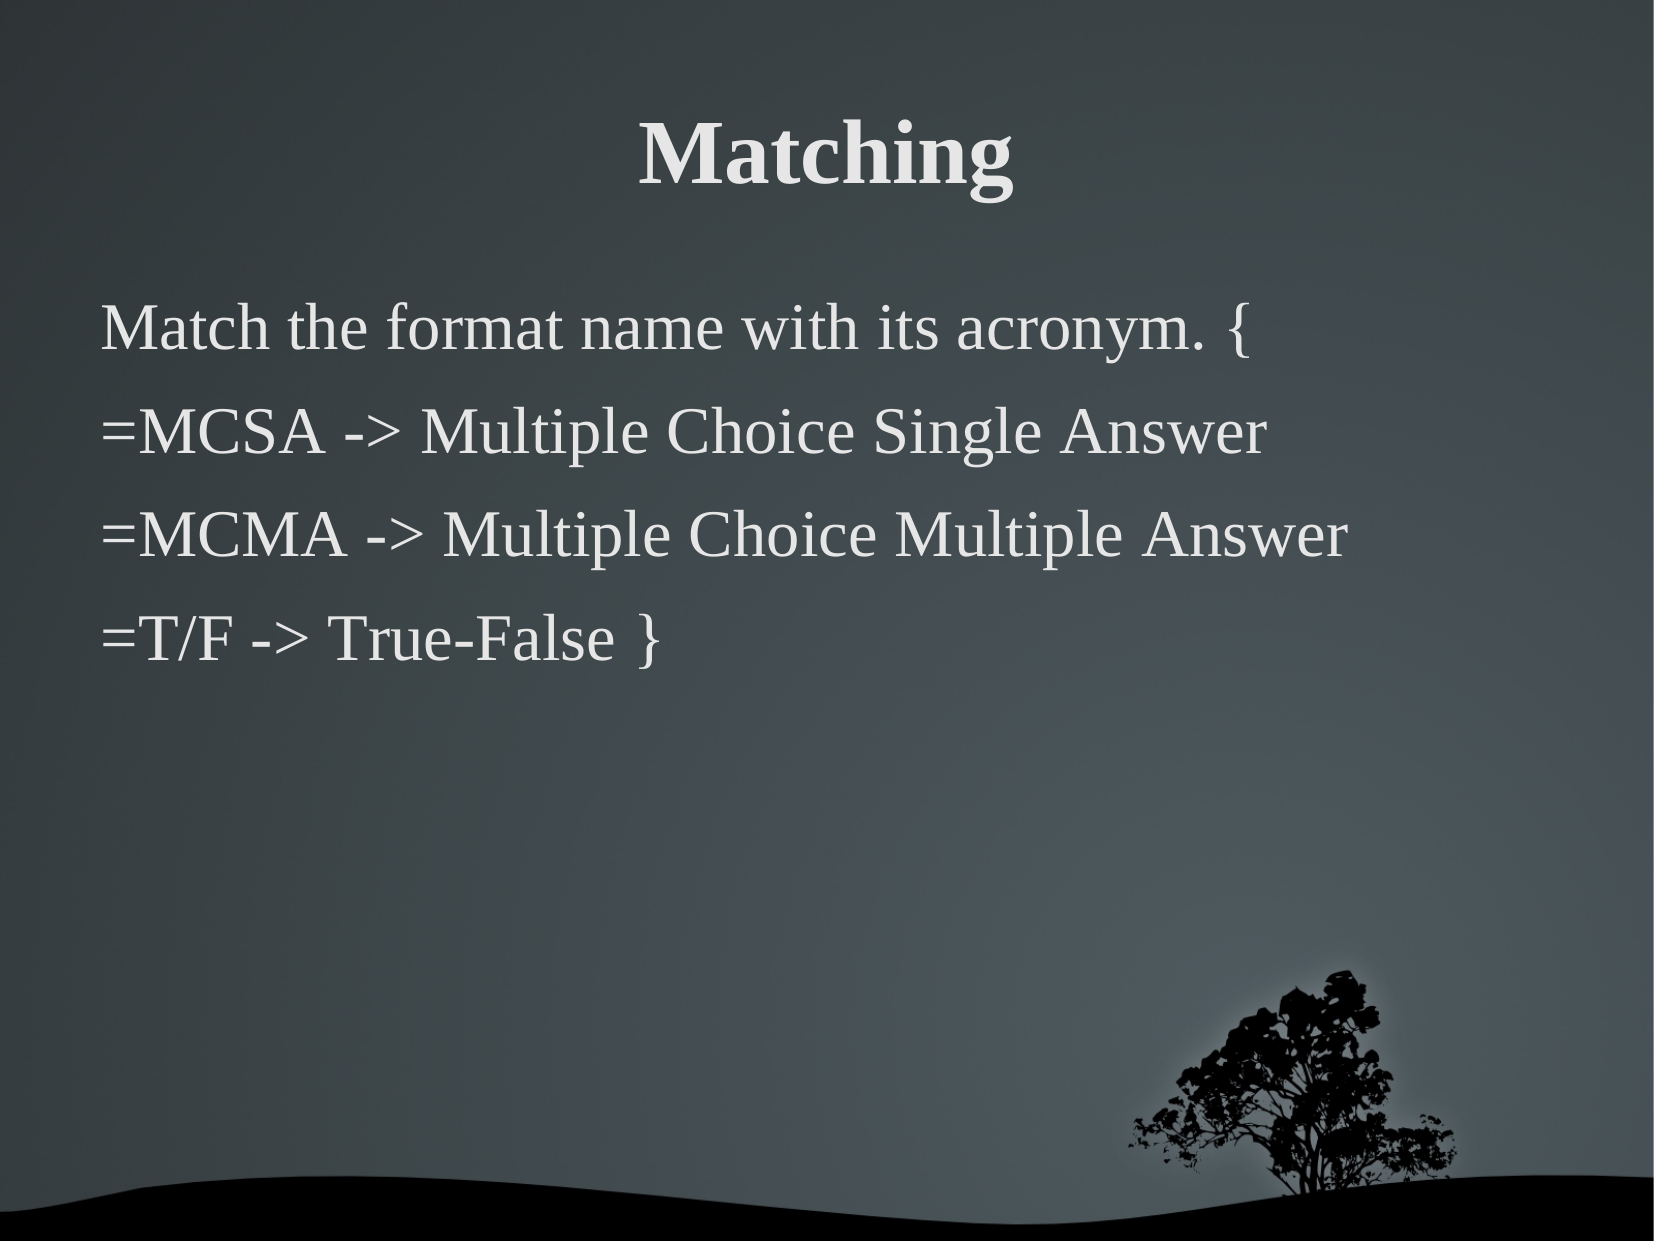

# Matching
Match the format name with its acronym. {
=MCSA -> Multiple Choice Single Answer
=MCMA -> Multiple Choice Multiple Answer
=T/F -> True-False }